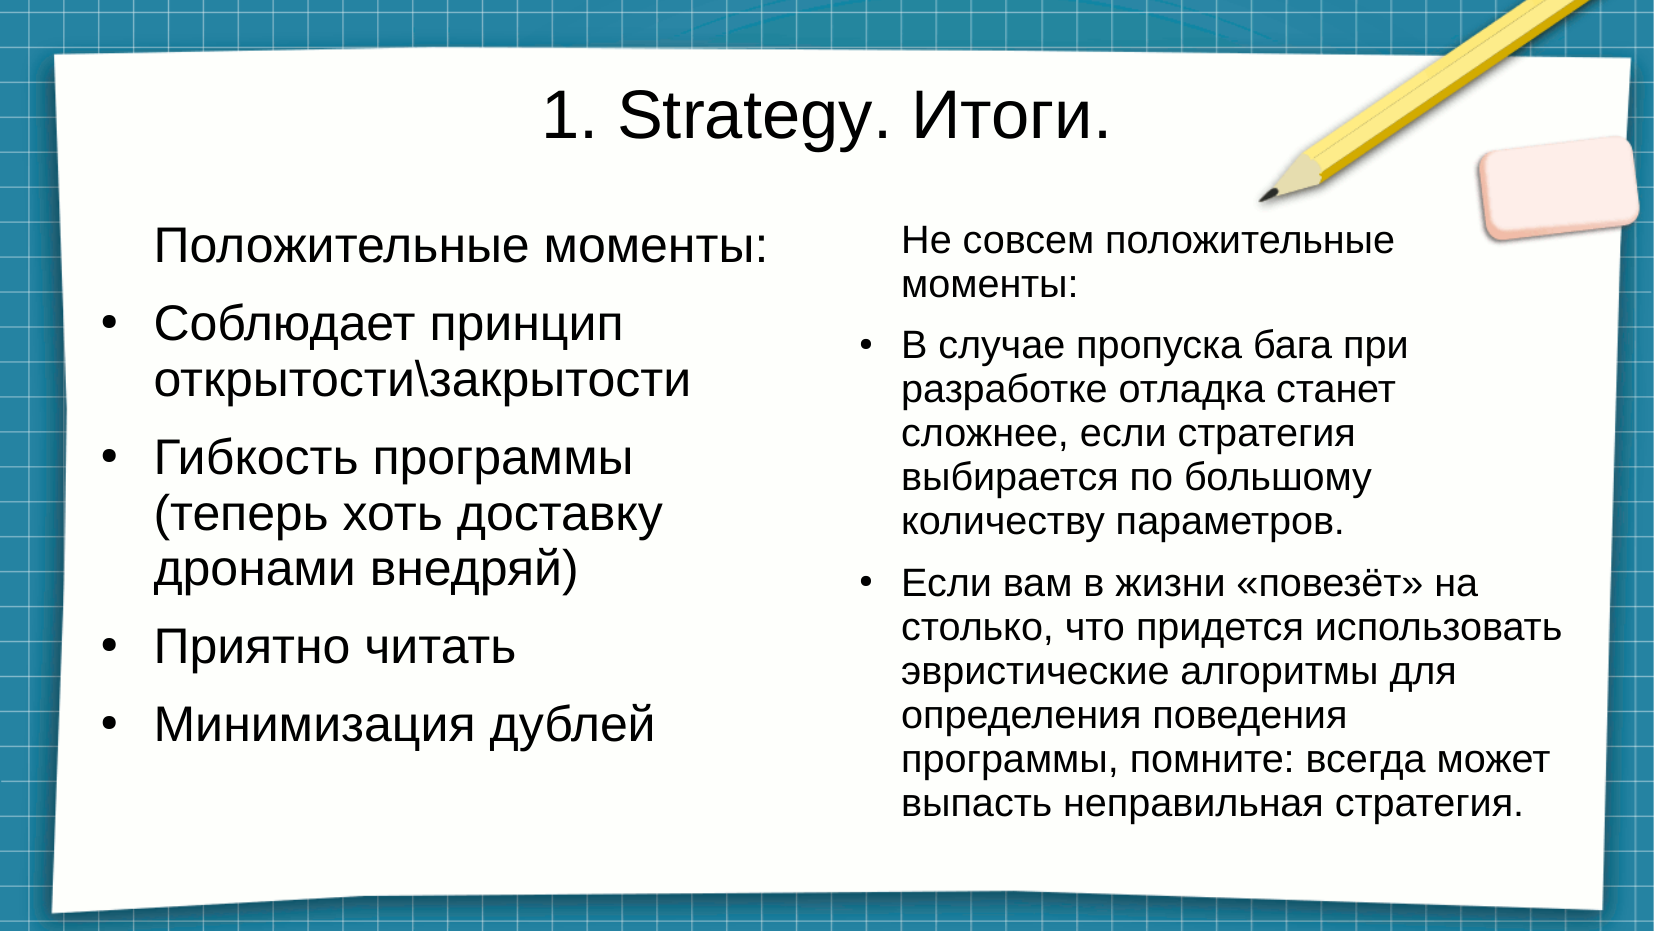

# 1. Strategy. Итоги.
Положительные моменты:
Соблюдает принцип открытости\закрытости
Гибкость программы (теперь хоть доставку дронами внедряй)
Приятно читать
Минимизация дублей
Не совсем положительные моменты:
В случае пропуска бага при разработке отладка станет сложнее, если стратегия выбирается по большому количеству параметров.
Если вам в жизни «повезёт» на столько, что придется использовать эвристические алгоритмы для определения поведения программы, помните: всегда может выпасть неправильная стратегия.